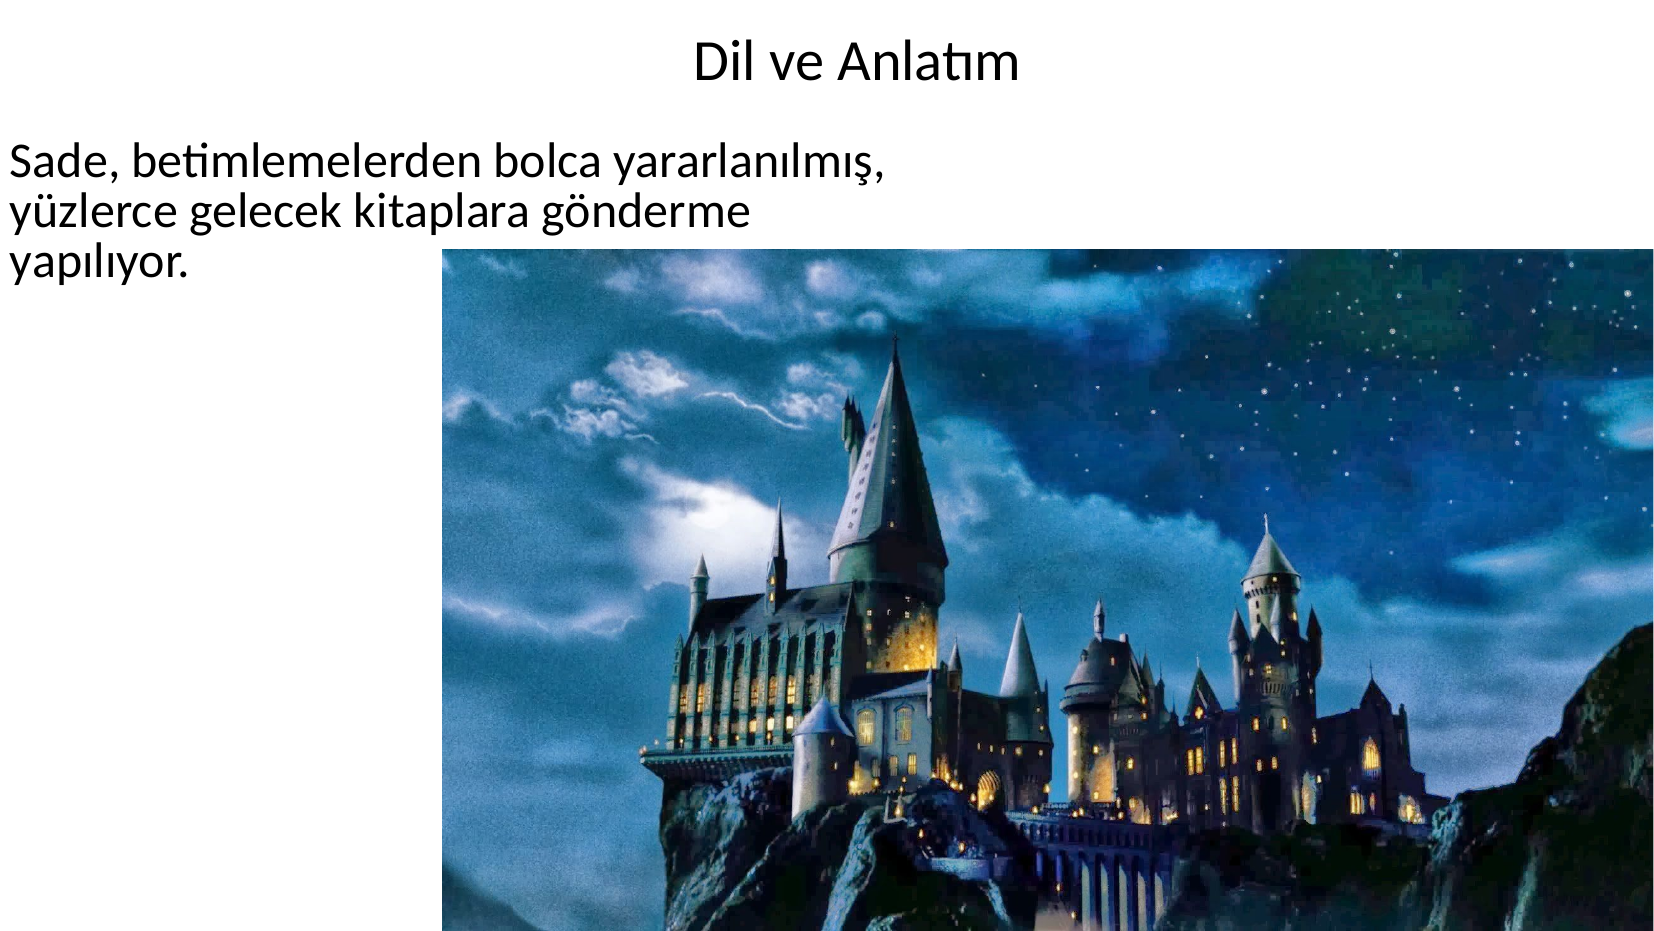

Dil ve Anlatım
Sade, betimlemelerden bolca yararlanılmış, yüzlerce gelecek kitaplara gönderme yapılıyor.